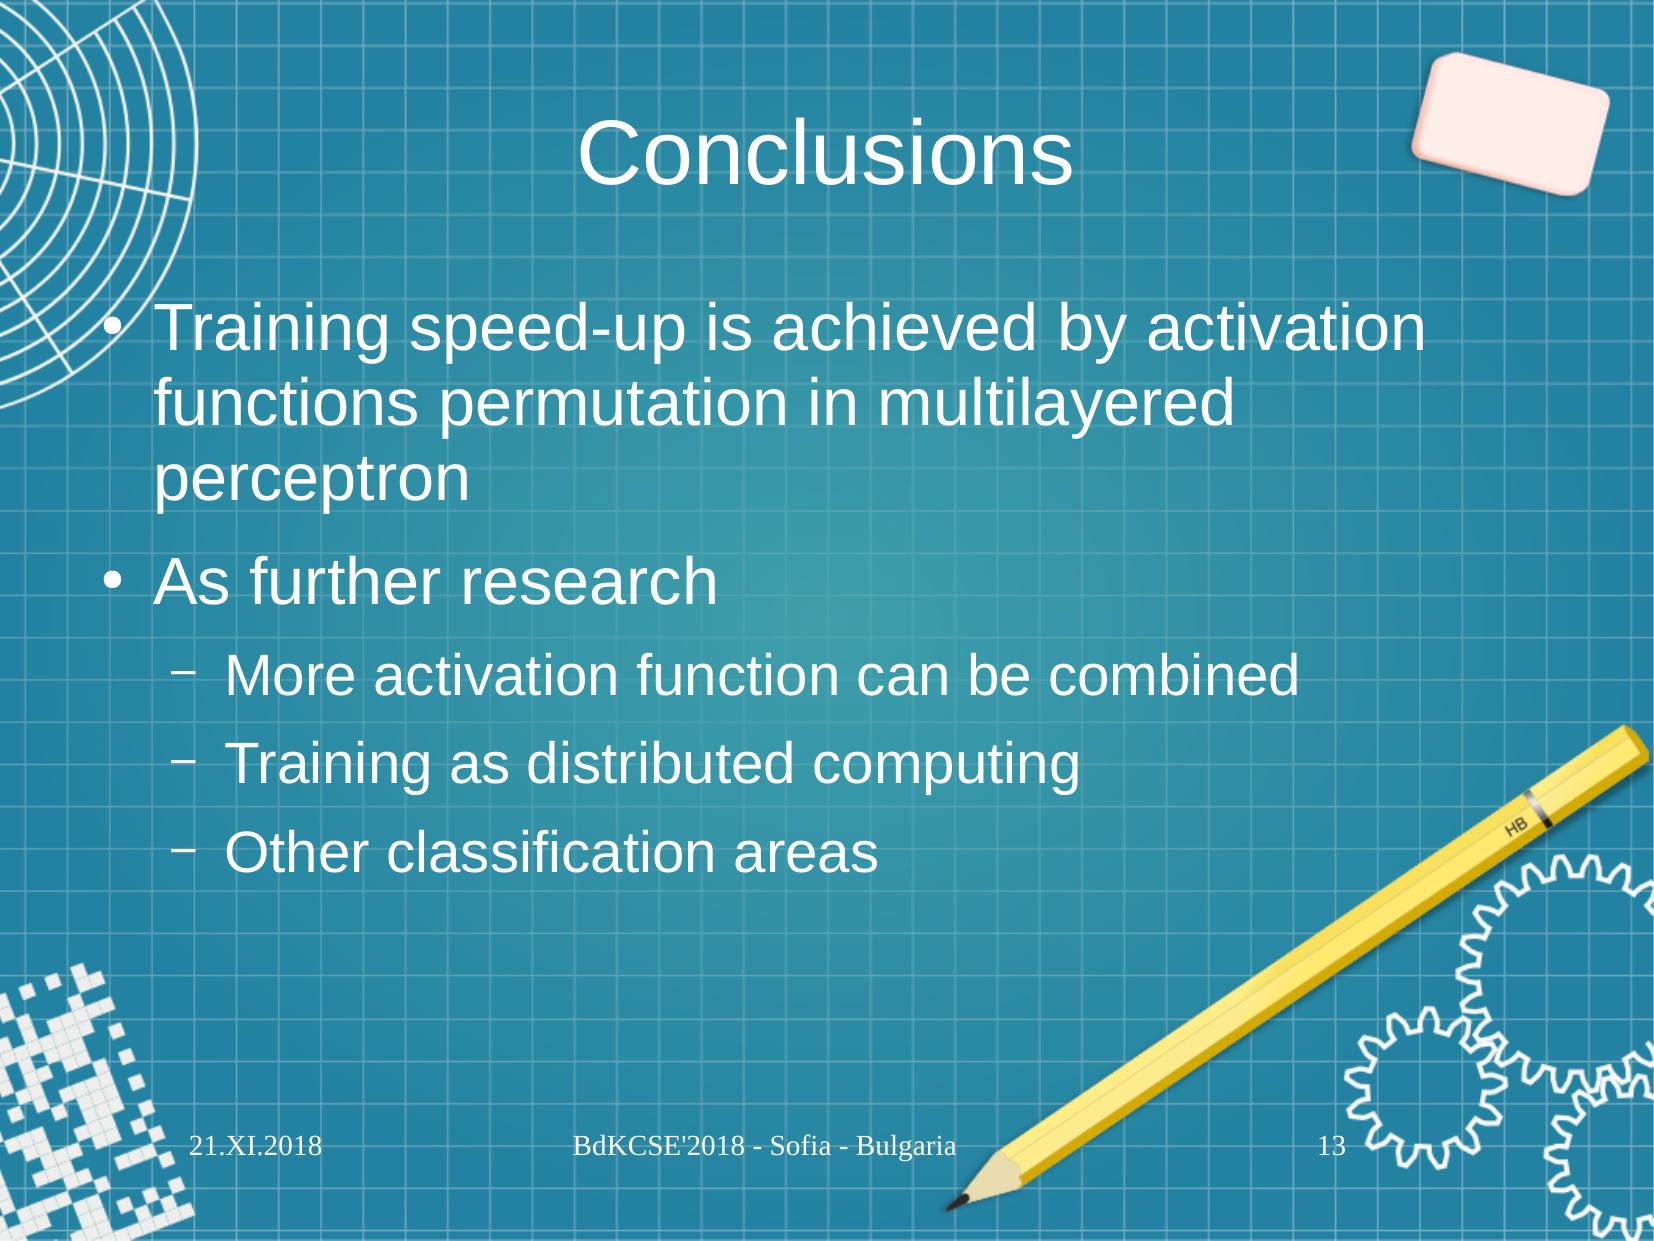

# Conclusions
Training speed-up is achieved by activation functions permutation in multilayered perceptron
As further research
More activation function can be combined
Training as distributed computing
Other classification areas
21.XI.2018
BdKCSE'2018 - Sofia - Bulgaria
13